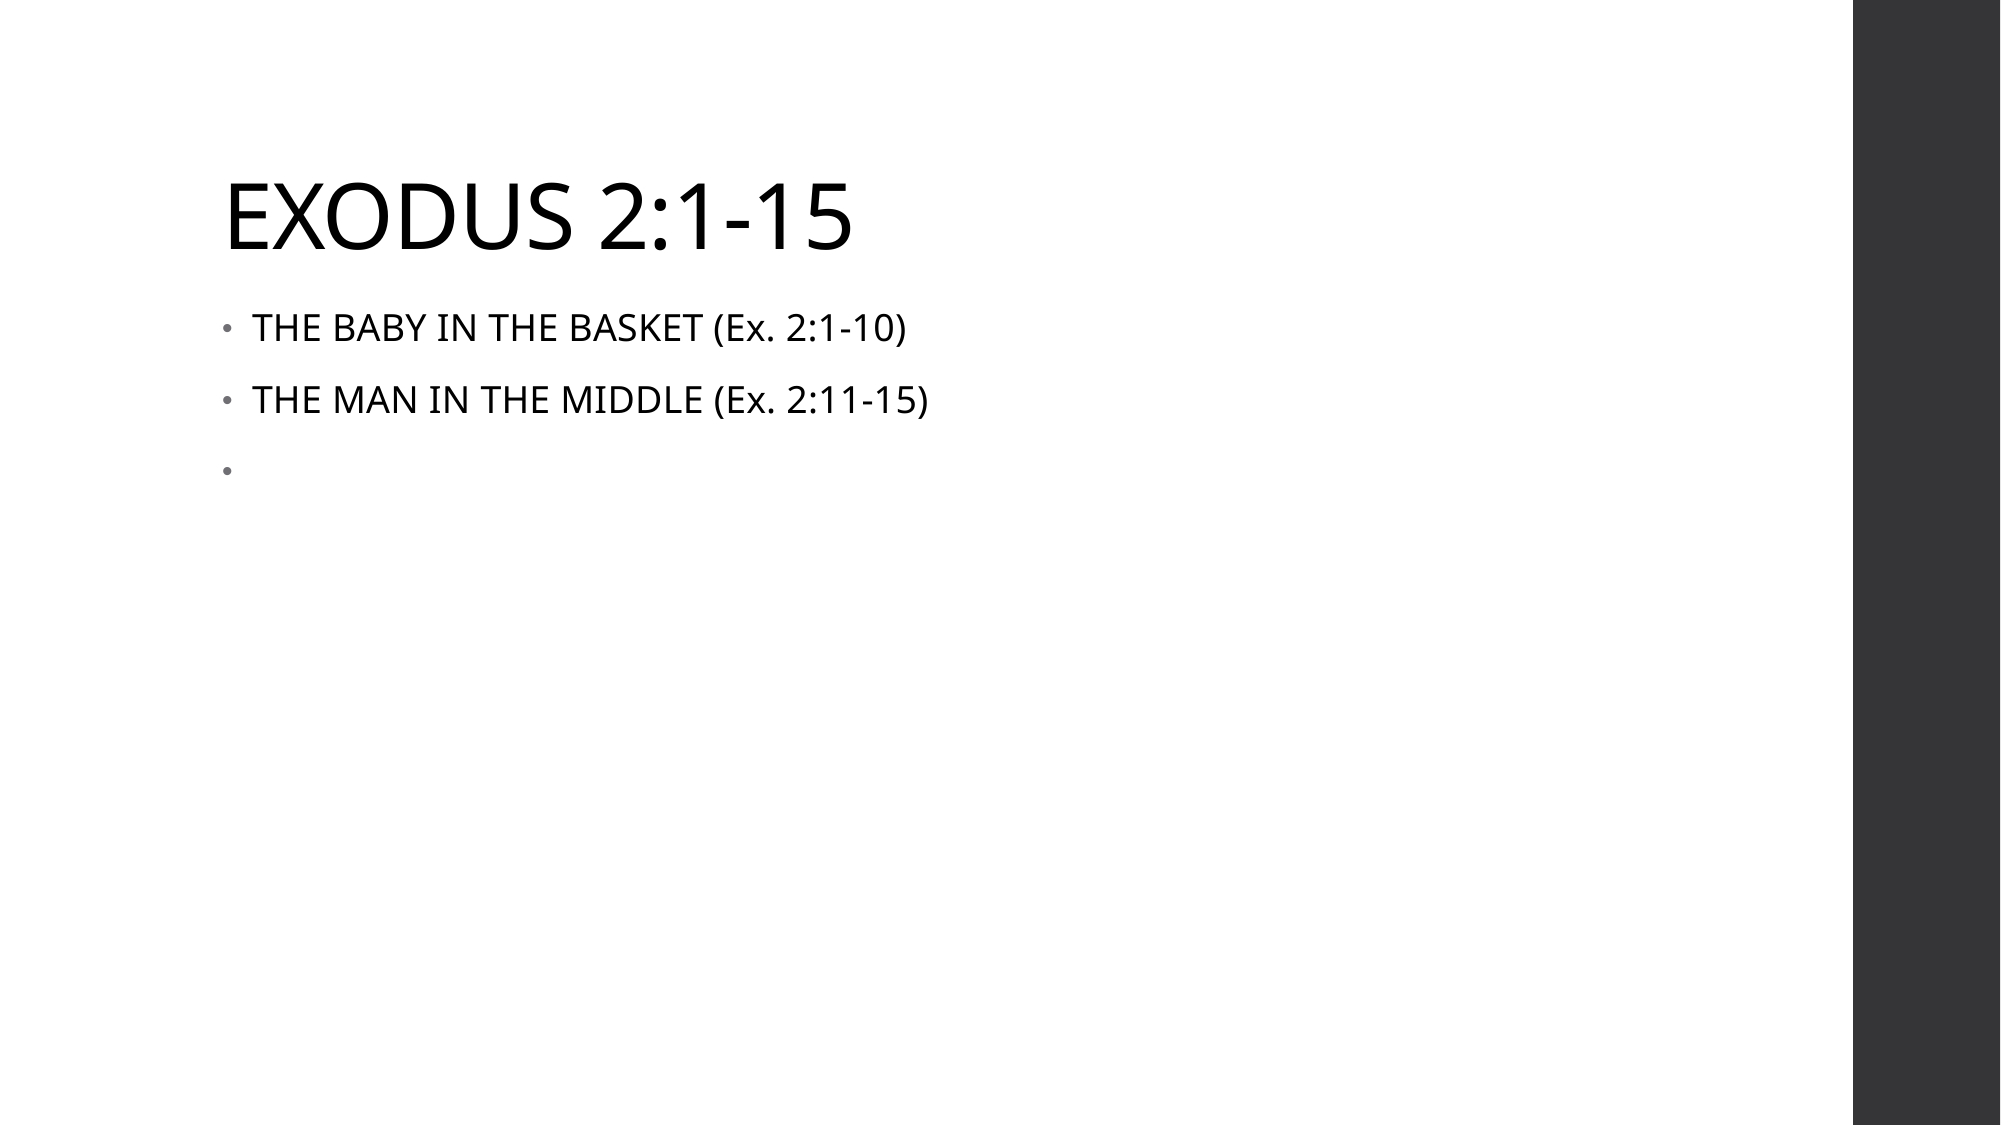

# EXODUS 2:1-15
THE BABY IN THE BASKET (Ex. 2:1-10)
THE MAN IN THE MIDDLE (Ex. 2:11-15)